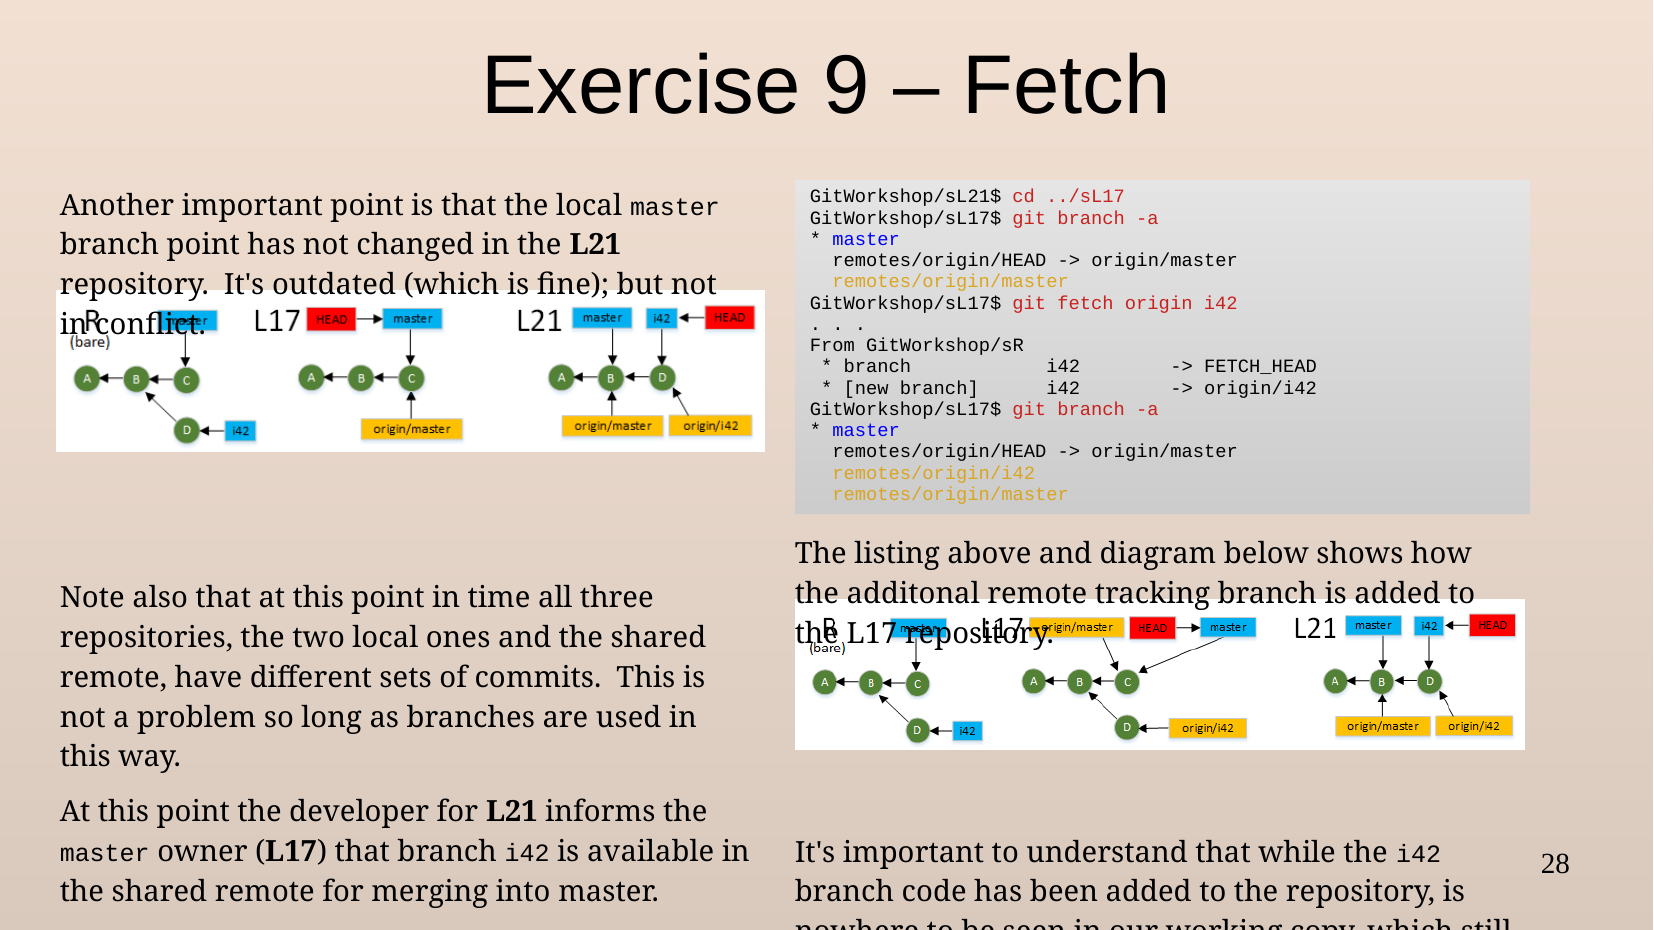

# Exercise 9 – Fetch
Another important point is that the local master branch point has not changed in the L21 repository. It's outdated (which is fine); but not in conflict.
Note also that at this point in time all three repositories, the two local ones and the shared remote, have different sets of commits. This is not a problem so long as branches are used in this way.
At this point the developer for L21 informs the master owner (L17) that branch i42 is available in the shared remote for merging into master.
L17 fetches the i42 branch.
GitWorkshop/sL21$ cd ../sL17
GitWorkshop/sL17$ git branch -a
* master
 remotes/origin/HEAD -> origin/master
 remotes/origin/master
GitWorkshop/sL17$ git fetch origin i42
. . .
From GitWorkshop/sR
 * branch i42 -> FETCH_HEAD
 * [new branch] i42 -> origin/i42
GitWorkshop/sL17$ git branch -a
* master
 remotes/origin/HEAD -> origin/master
 remotes/origin/i42
 remotes/origin/master
The listing above and diagram below shows how the additonal remote tracking branch is added to the L17 repository.
It's important to understand that while the i42 branch code has been added to the repository, is nowhere to be seen in our working copy, which still reflects master.
28